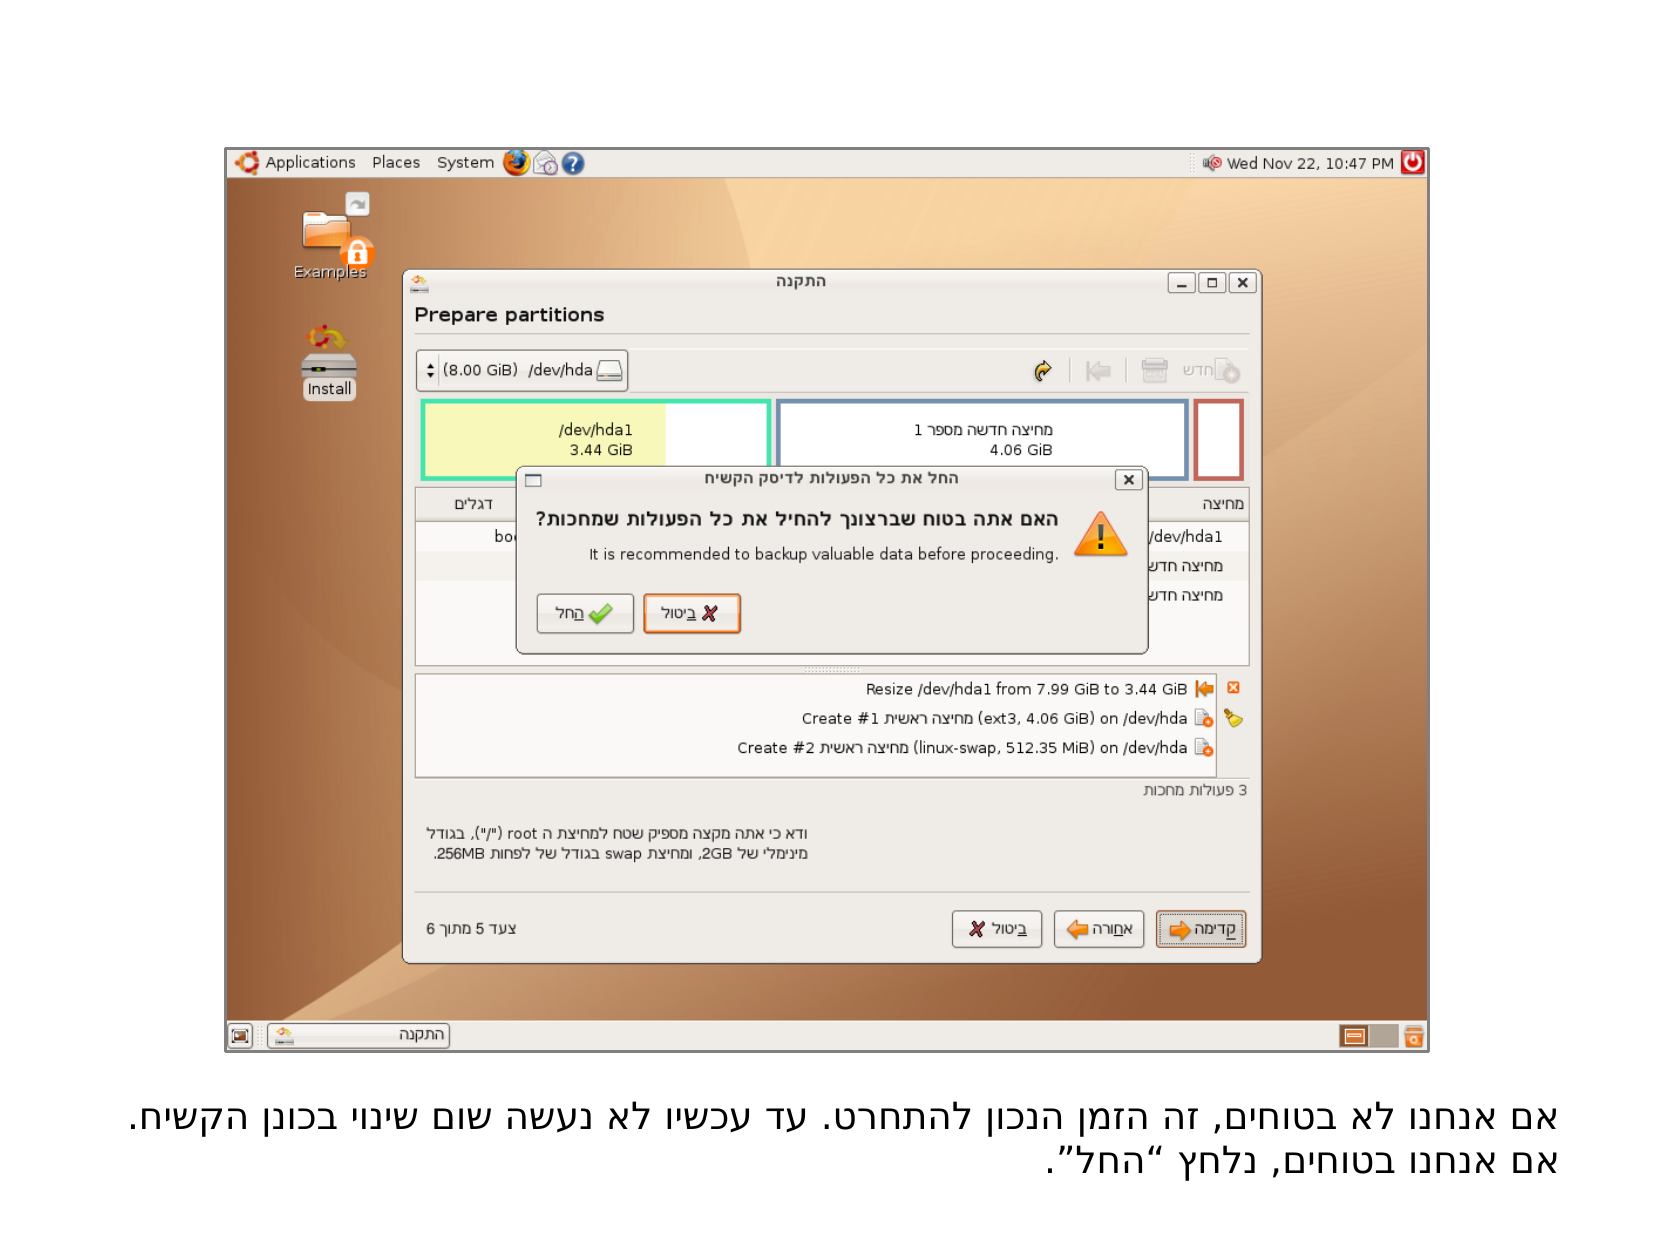

אם אנחנו לא בטוחים, זה הזמן הנכון להתחרט. עד עכשיו לא נעשה שום שינוי בכונן הקשיח.
אם אנחנו בטוחים, נלחץ “החל”.